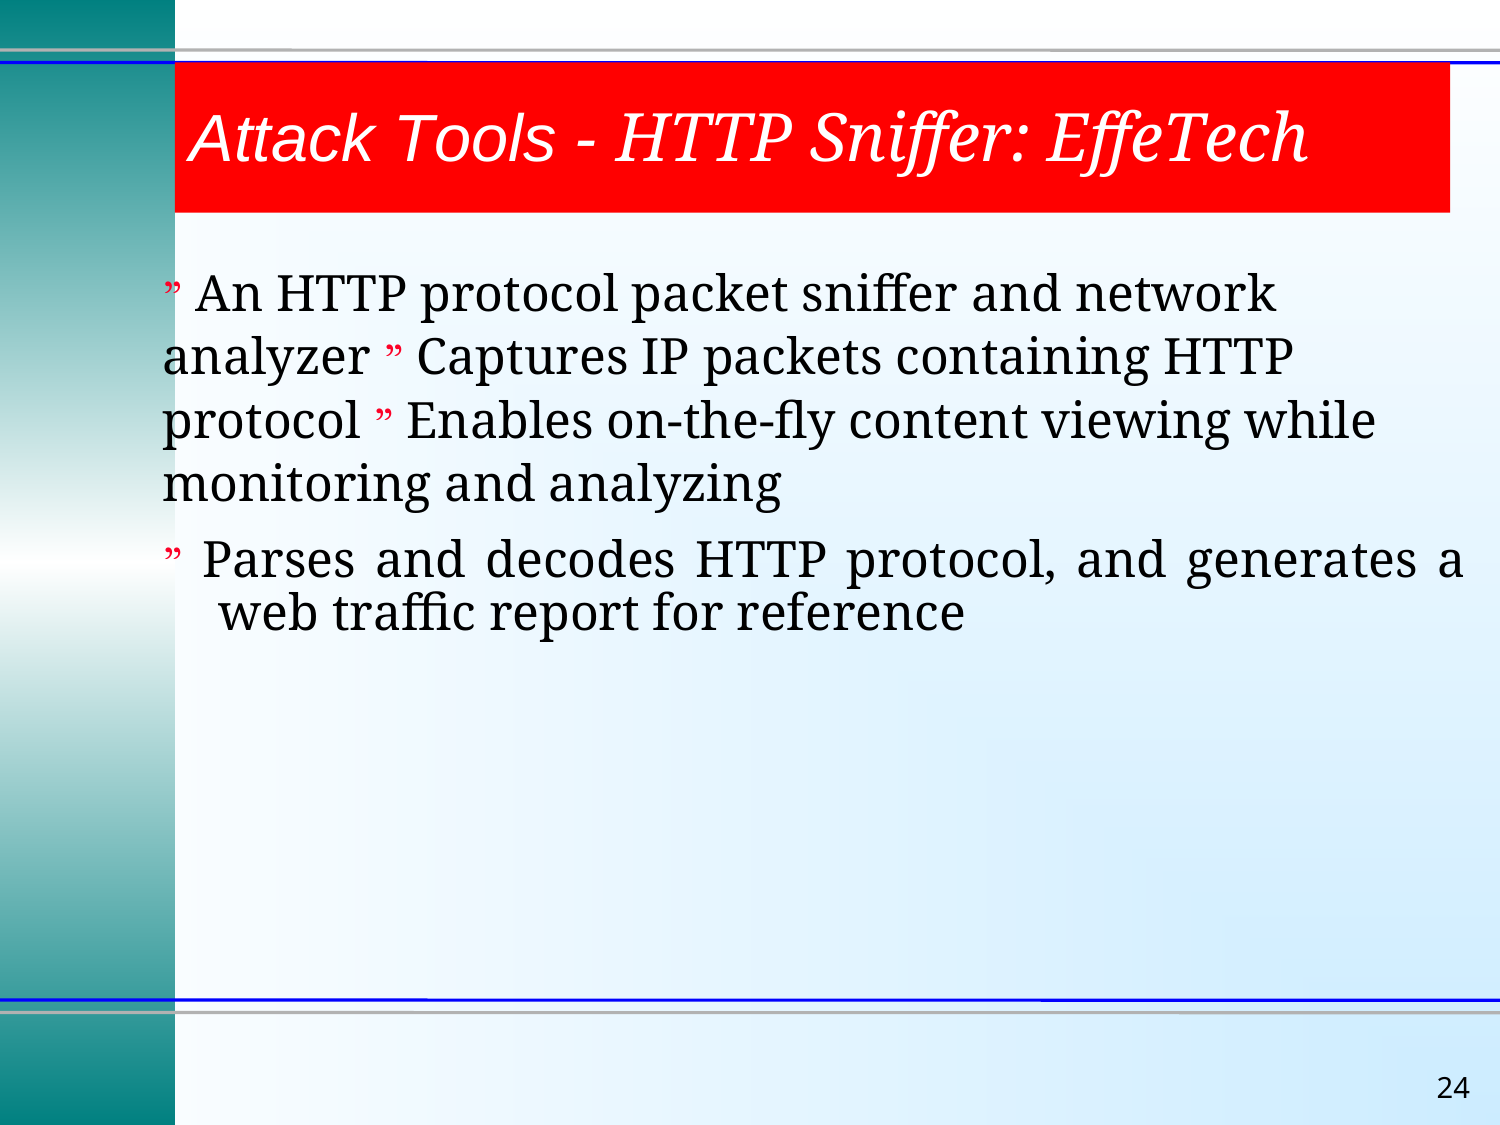

Attack Tools - HTTP Sniffer: EffeTech
 An HTTP protocol packet sniffer and network analyzer  Captures IP packets containing HTTP protocol  Enables on-the-fly content viewing while monitoring and analyzing
 Parses and decodes HTTP protocol, and generates a web traffic report for reference